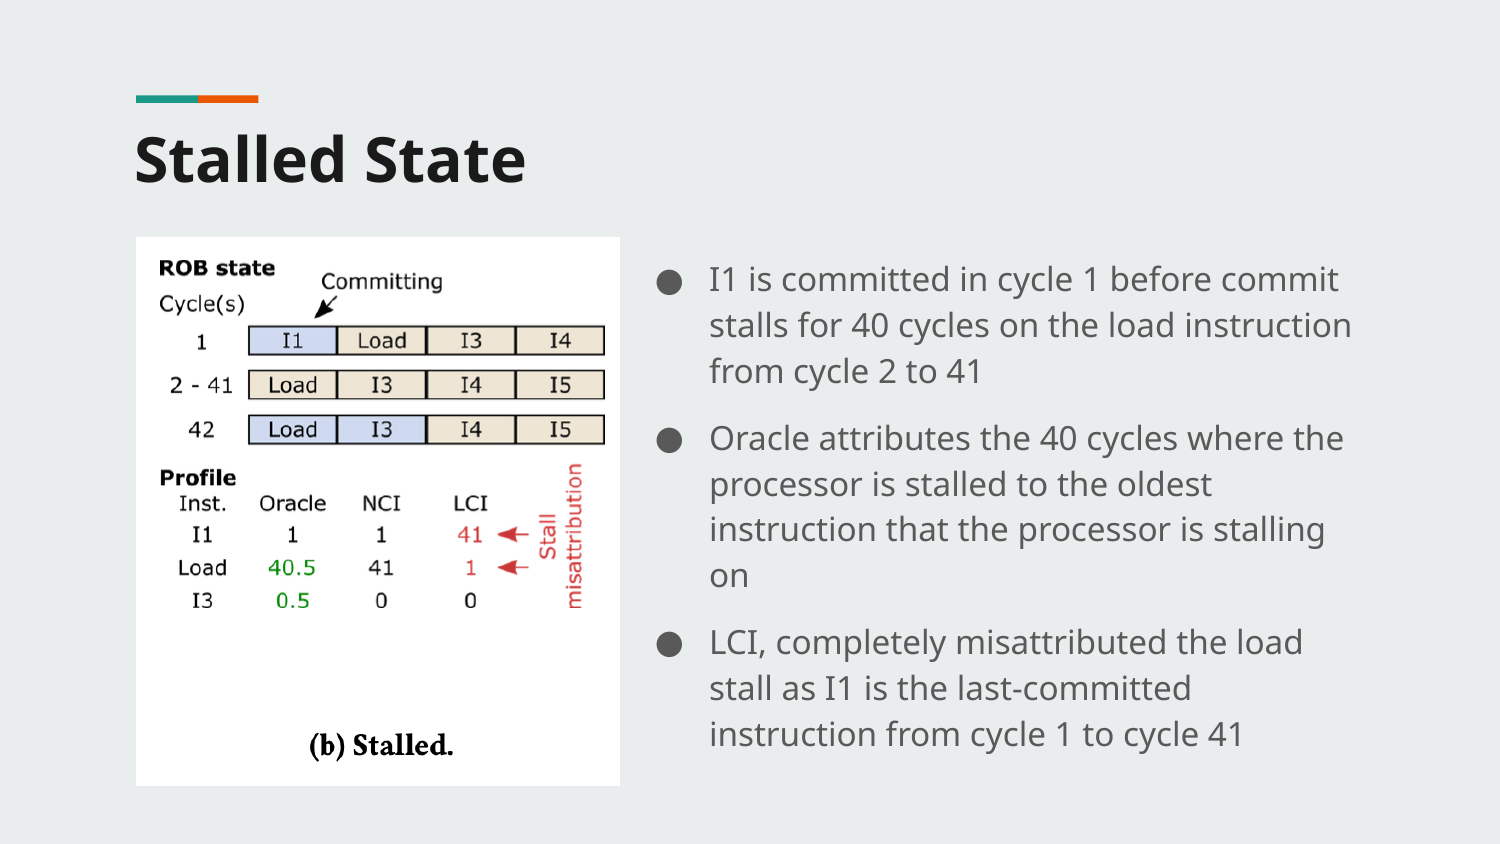

Stalled State
I1 is committed in cycle 1 before commit stalls for 40 cycles on the load instruction from cycle 2 to 41
Oracle attributes the 40 cycles where the processor is stalled to the oldest instruction that the processor is stalling on
LCI, completely misattributed the load stall as I1 is the last-committed instruction from cycle 1 to cycle 41